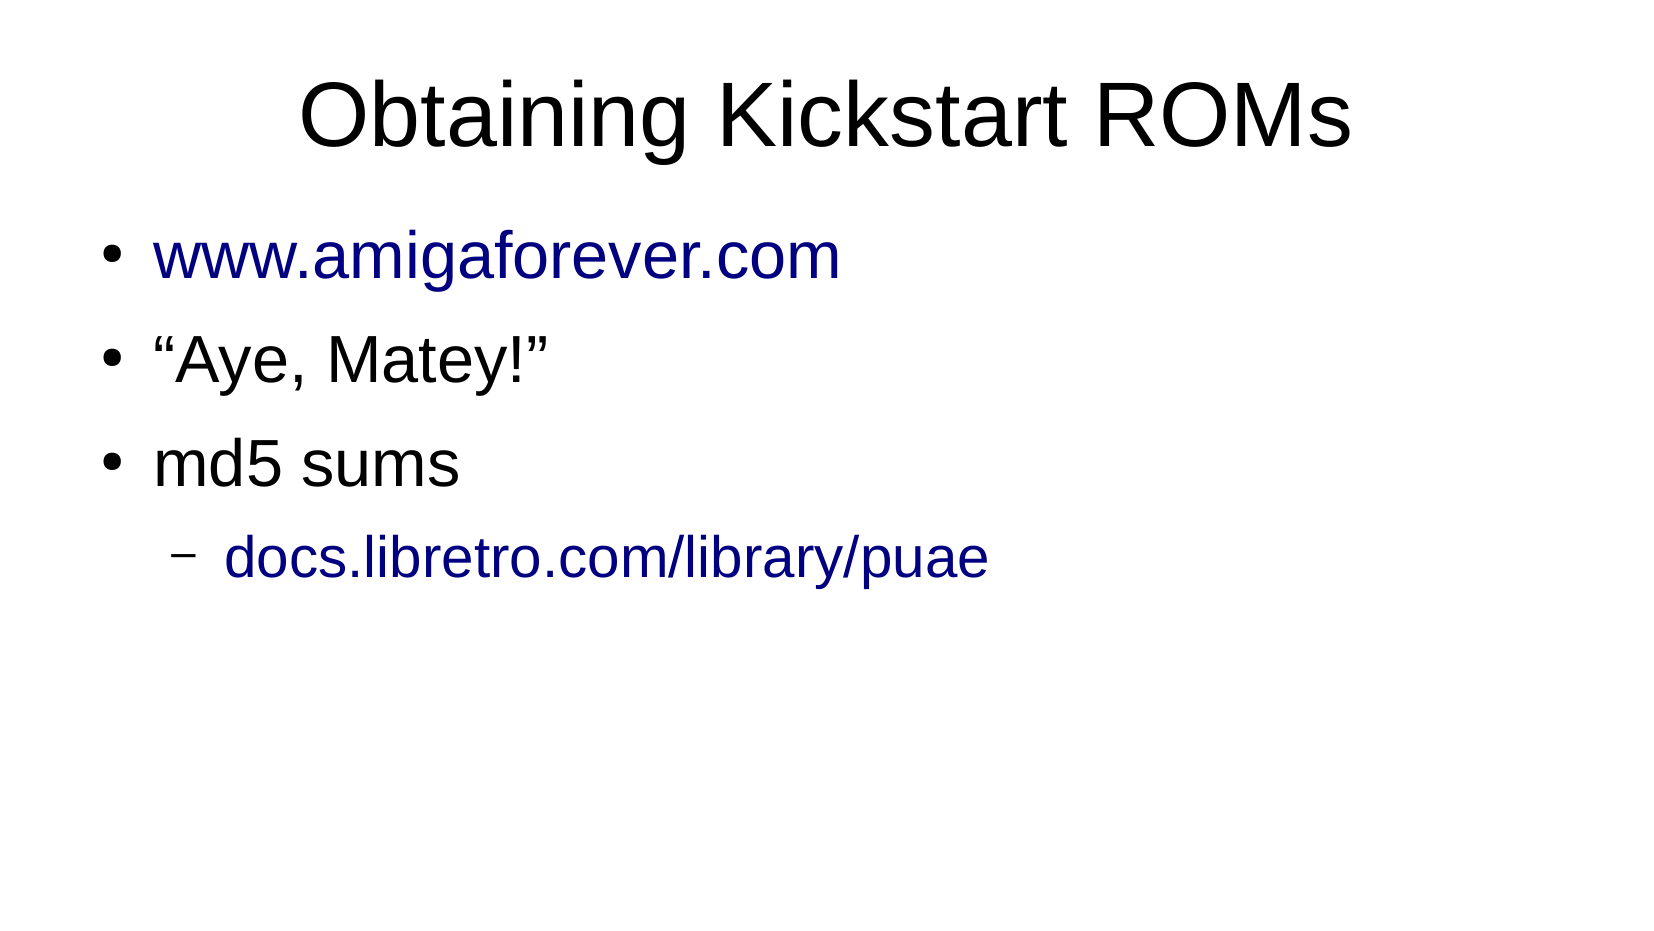

# Obtaining Kickstart ROMs
www.amigaforever.com
“Aye, Matey!”
md5 sums
docs.libretro.com/library/puae